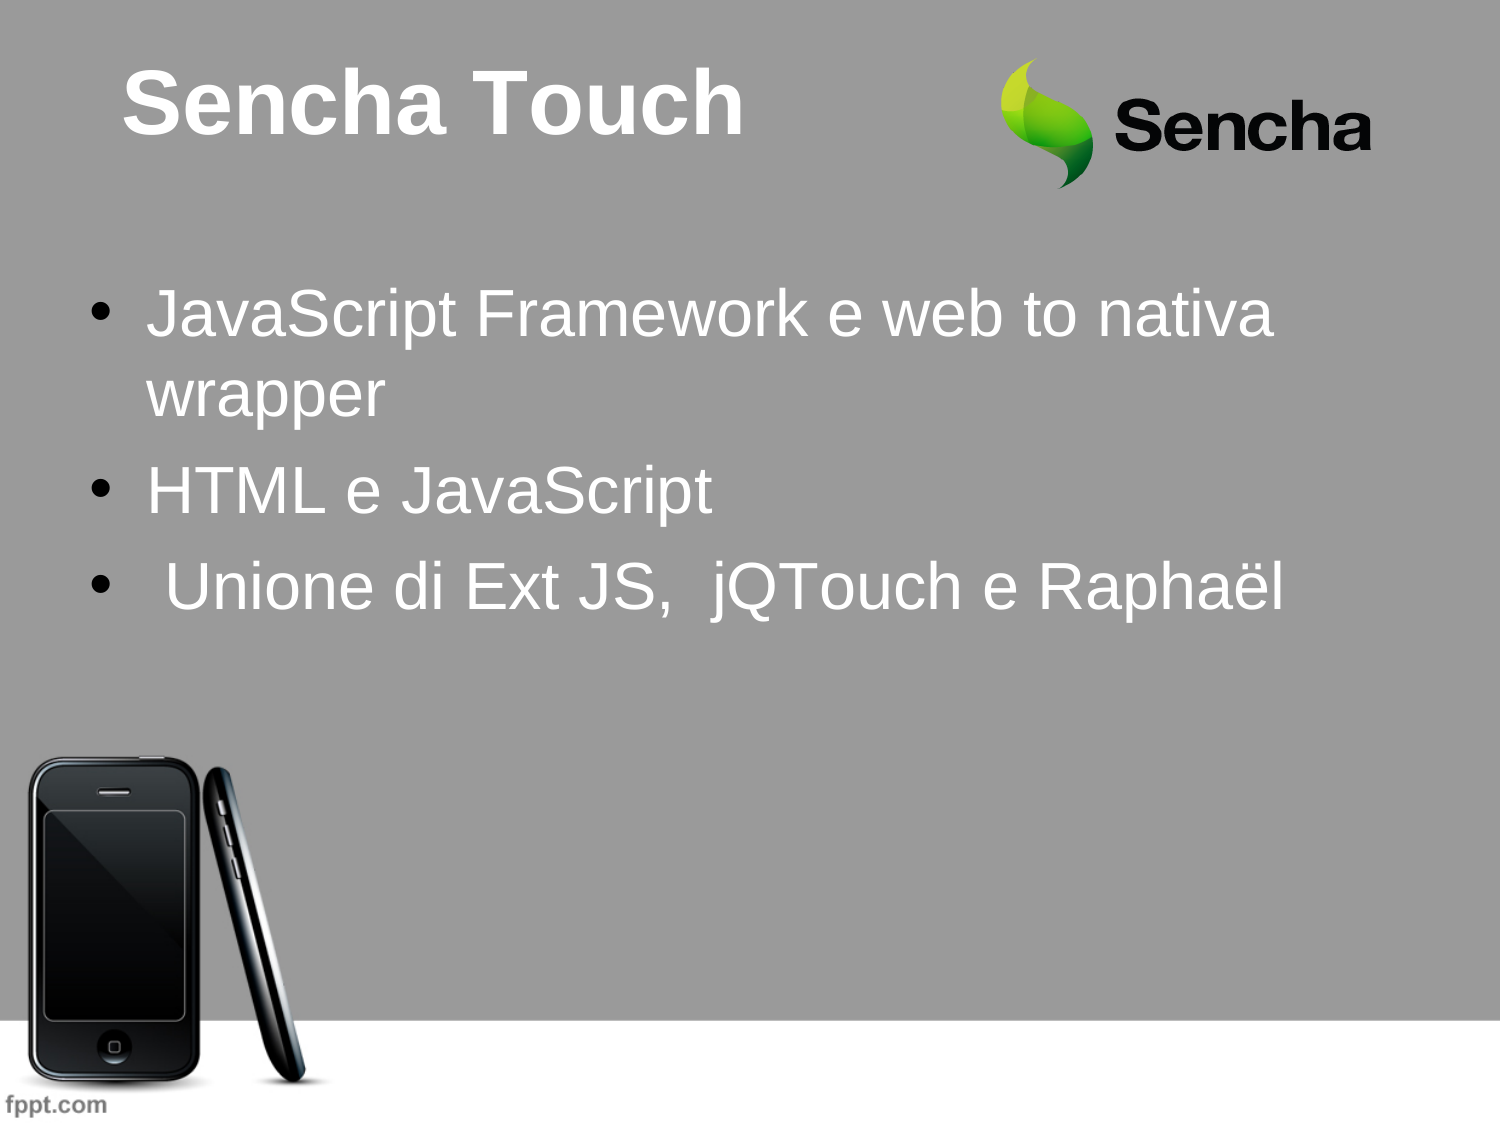

Sencha Touch
#
JavaScript Framework e web to nativa wrapper
HTML e JavaScript
 Unione di Ext JS, jQTouch e Raphaël